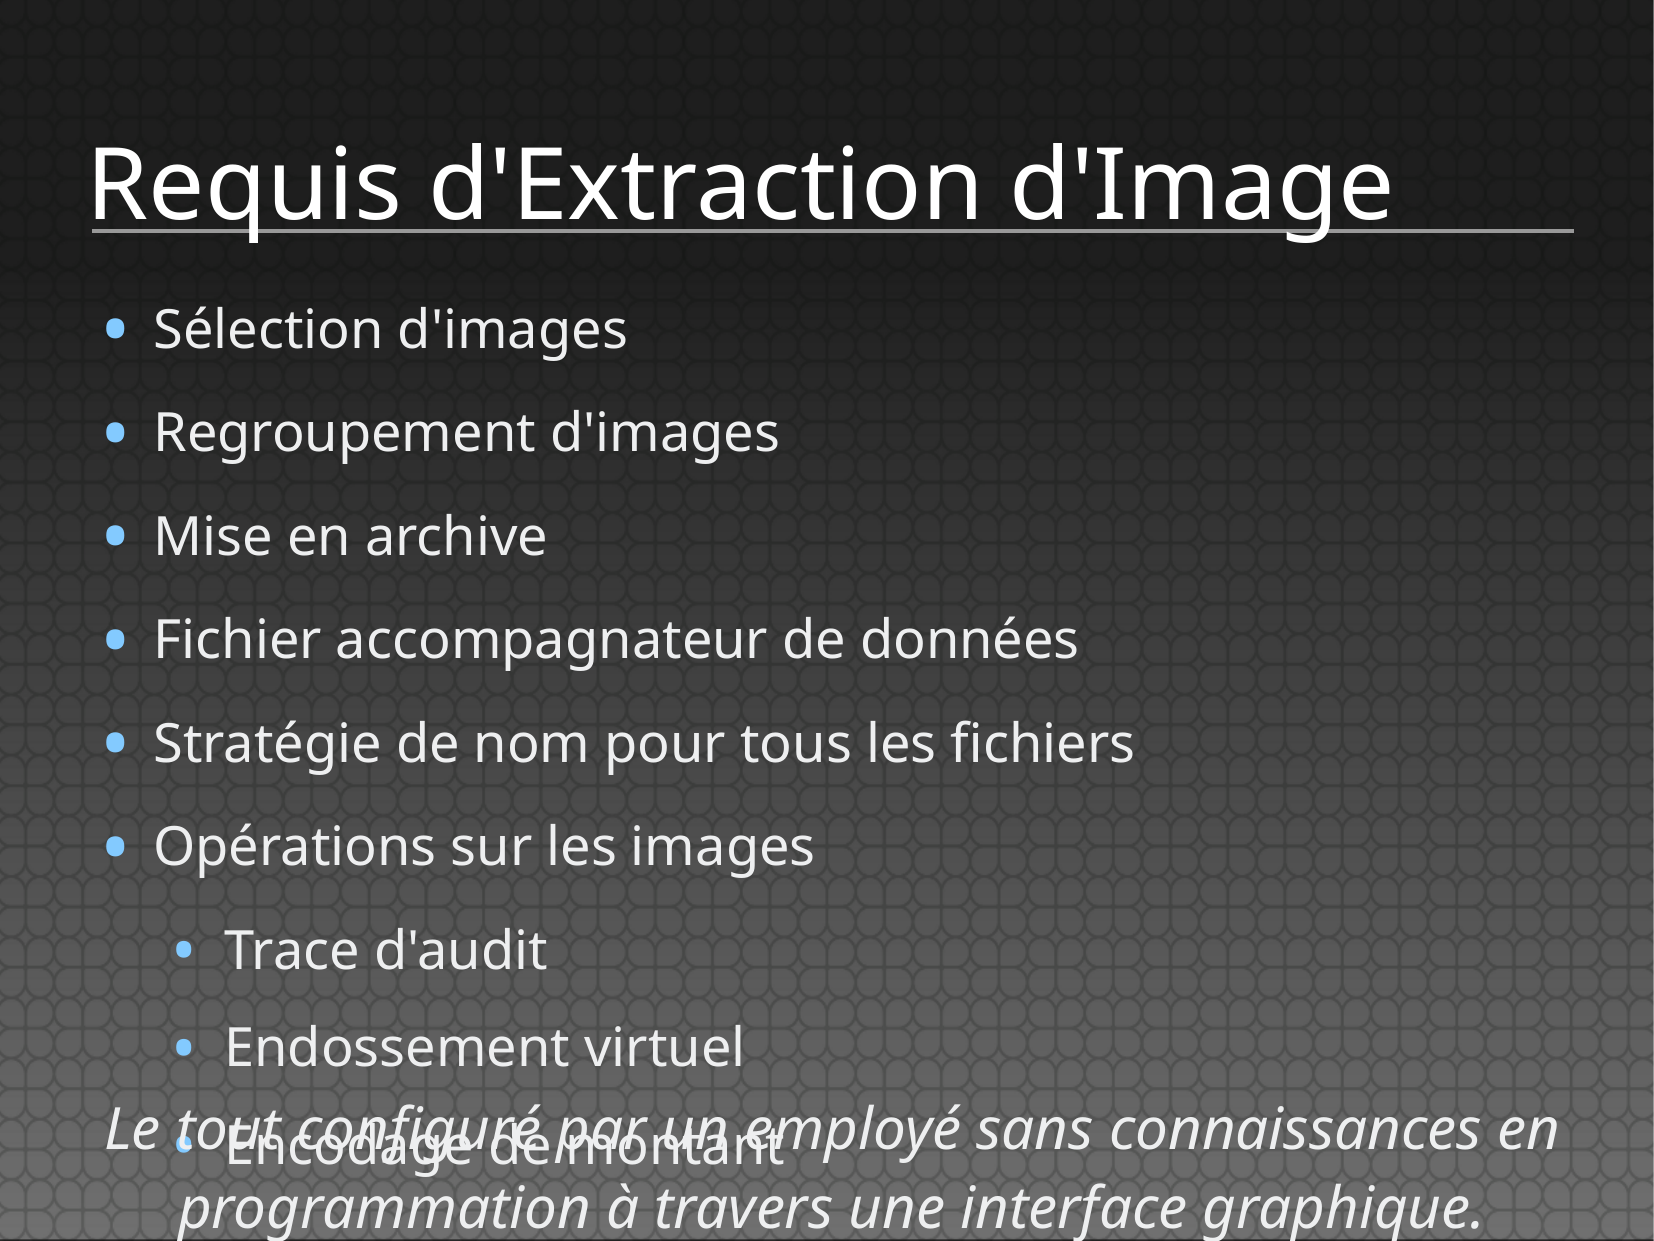

# Requis d'Extraction d'Image
Sélection d'images
Regroupement d'images
Mise en archive
Fichier accompagnateur de données
Stratégie de nom pour tous les fichiers
Opérations sur les images
Trace d'audit
Endossement virtuel
Encodage de montant
Le tout configuré par un employé sans connaissances en programmation à travers une interface graphique.